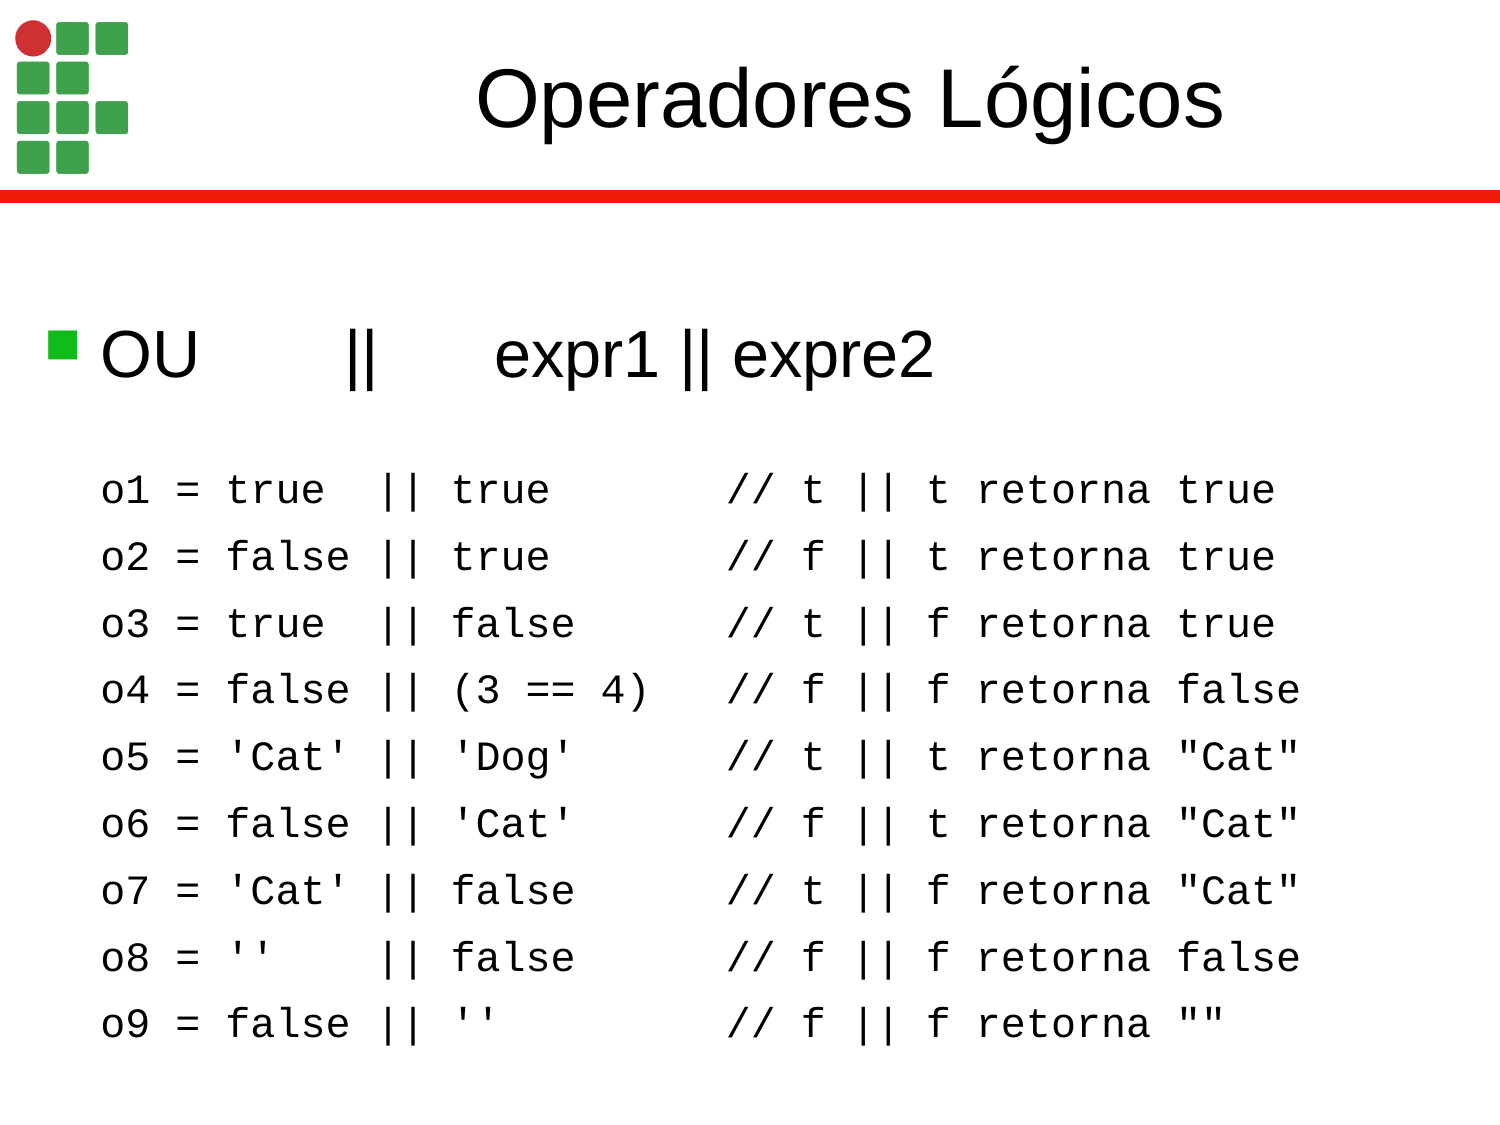

# Operadores Lógicos
OU	||	expr1 || expre2
o1 = true || true // t || t retorna true
o2 = false || true // f || t retorna true
o3 = true || false // t || f retorna true
o4 = false || (3 == 4) // f || f retorna false
o5 = 'Cat' || 'Dog' // t || t retorna "Cat"
o6 = false || 'Cat' // f || t retorna "Cat"
o7 = 'Cat' || false // t || f retorna "Cat"
o8 = '' || false // f || f retorna false
o9 = false || '' // f || f retorna ""